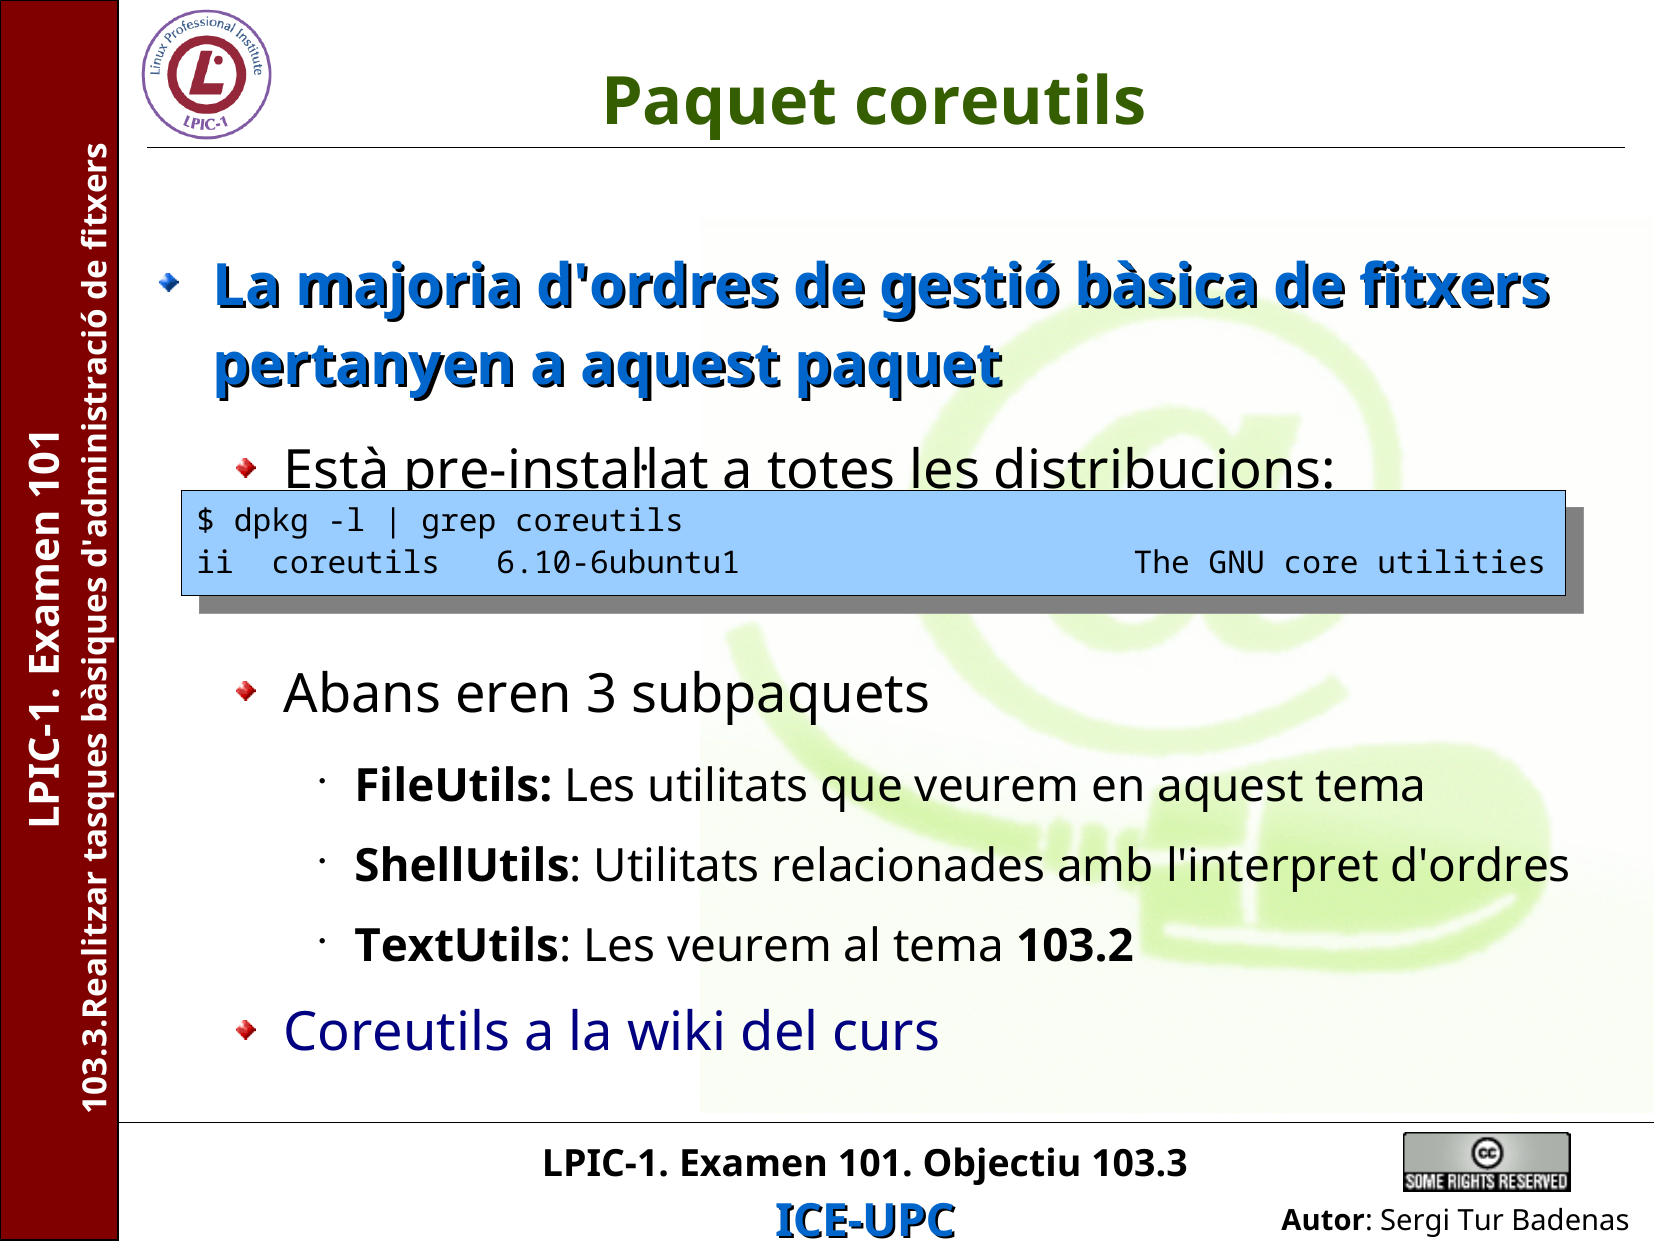

# Paquet coreutils
La majoria d'ordres de gestió bàsica de fitxers pertanyen a aquest paquet
Està pre-instal·lat a totes les distribucions:
Abans eren 3 subpaquets
FileUtils: Les utilitats que veurem en aquest tema
ShellUtils: Utilitats relacionades amb l'interpret d'ordres
TextUtils: Les veurem al tema 103.2
Coreutils a la wiki del curs
$ dpkg -l | grep coreutils
ii coreutils 6.10-6ubuntu1 The GNU core utilities